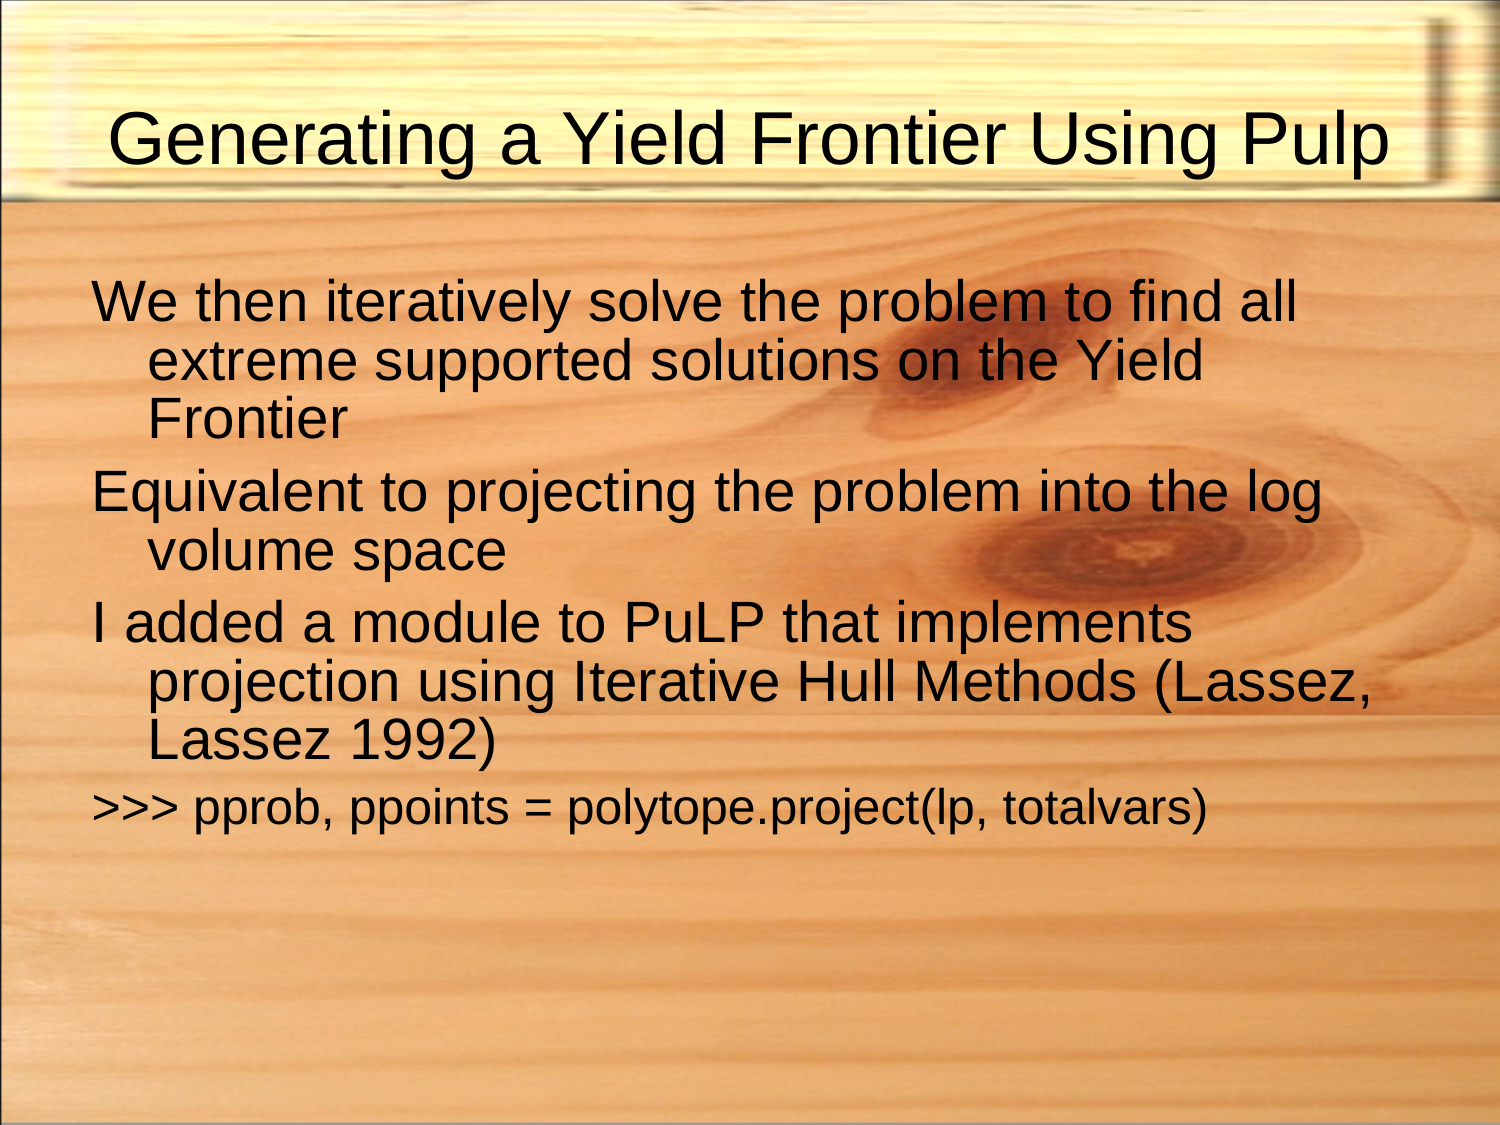

# Generating a Yield Frontier Using Pulp
We then iteratively solve the problem to find all extreme supported solutions on the Yield Frontier
Equivalent to projecting the problem into the log volume space
I added a module to PuLP that implements projection using Iterative Hull Methods (Lassez, Lassez 1992)
>>> pprob, ppoints = polytope.project(lp, totalvars)